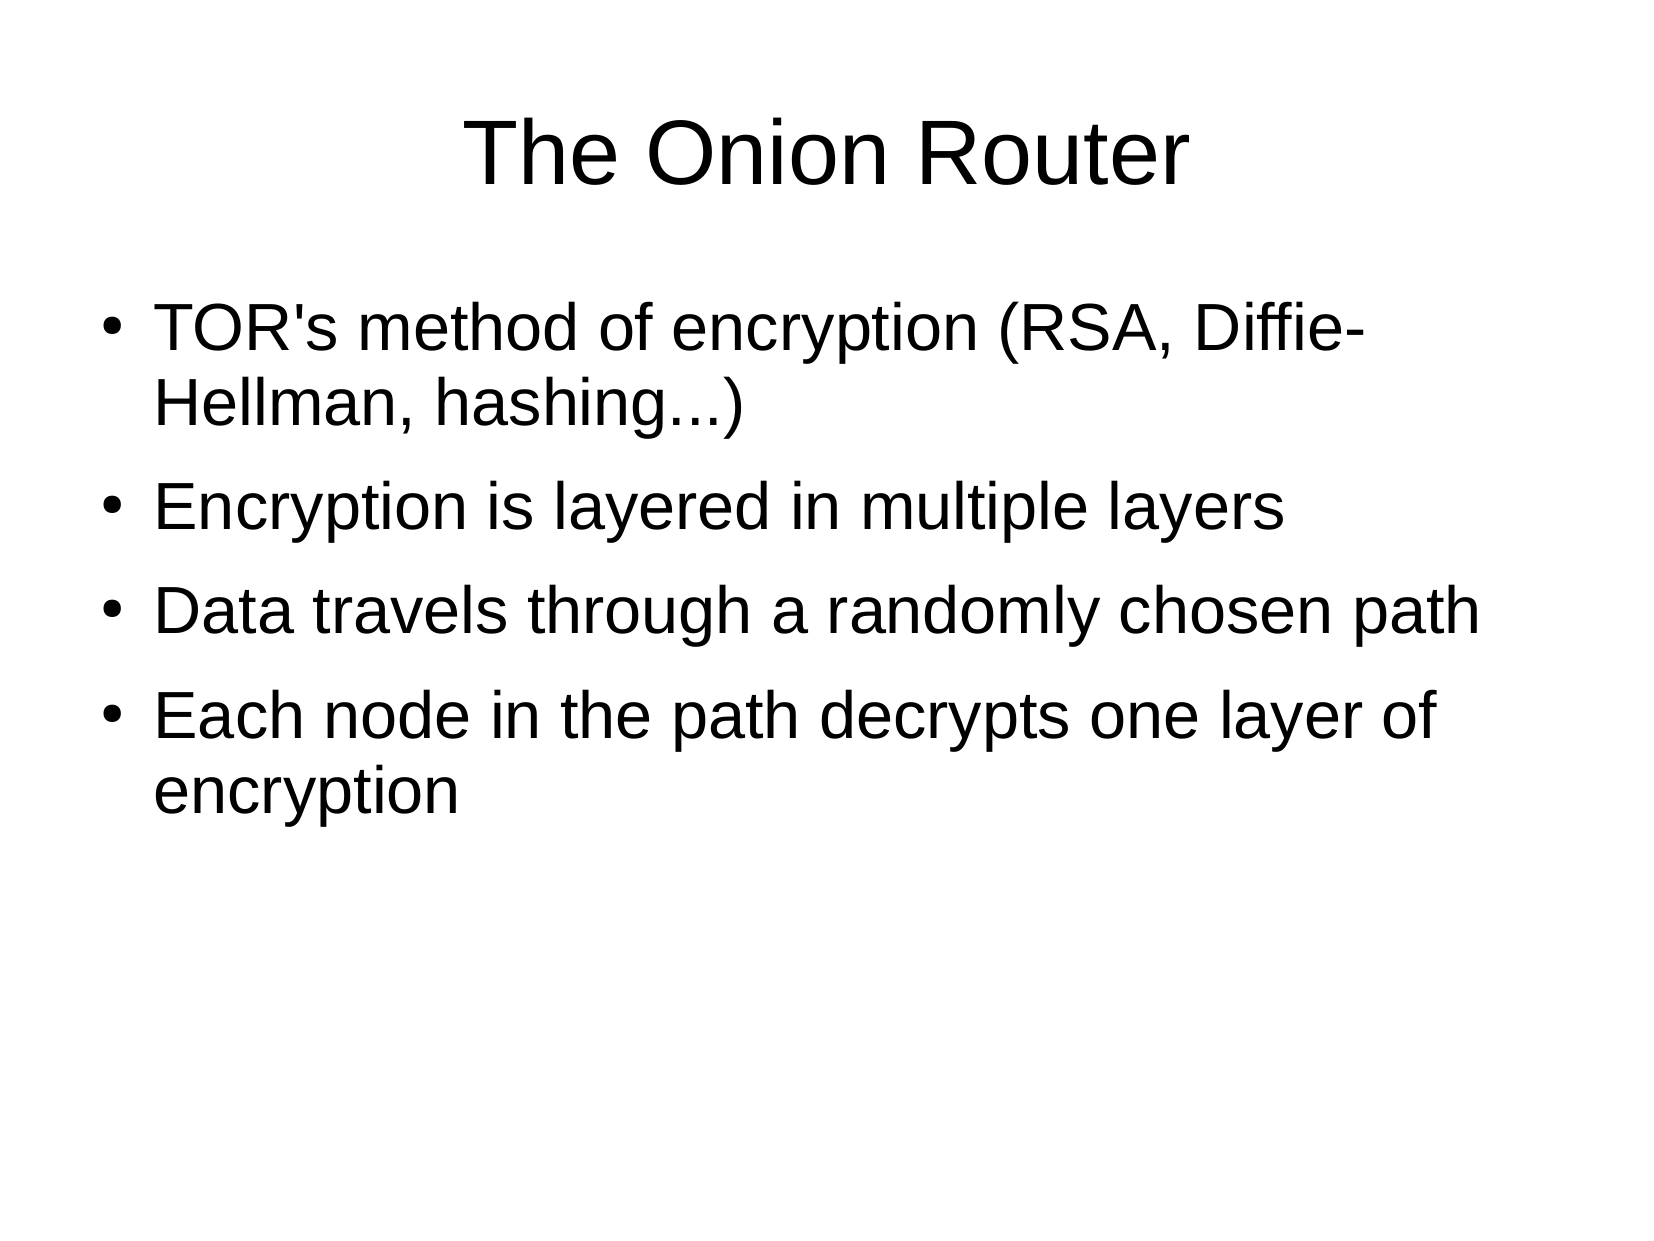

# The Onion Router
TOR's method of encryption (RSA, Diffie-Hellman, hashing...)
Encryption is layered in multiple layers
Data travels through a randomly chosen path
Each node in the path decrypts one layer of encryption